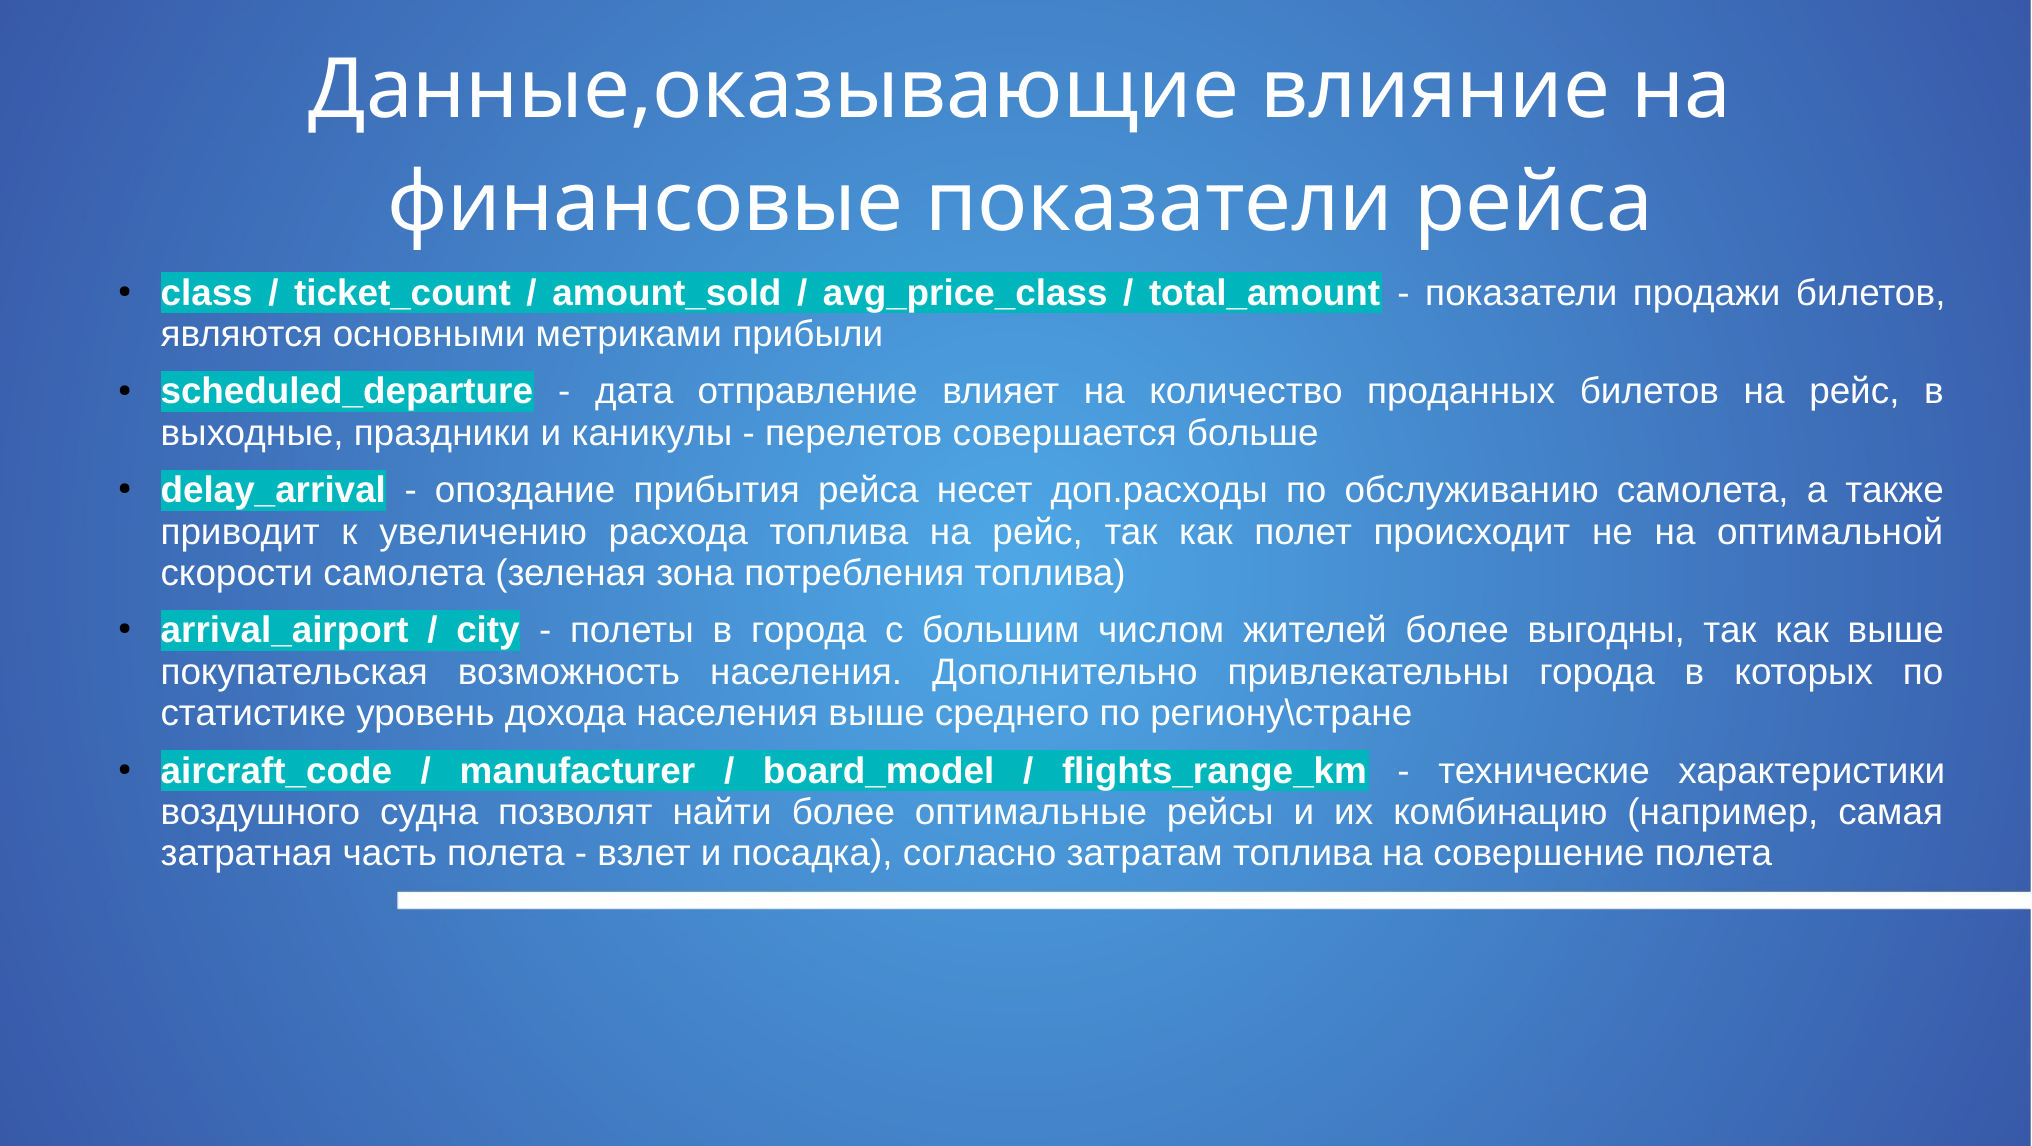

# Данные,оказывающие влияние на финансовые показатели рейса
class / ticket_count / amount_sold / avg_price_class / total_amount - показатели продажи билетов, являются основными метриками прибыли
scheduled_departure - дата отправление влияет на количество проданных билетов на рейс, в выходные, праздники и каникулы - перелетов совершается больше
delay_arrival - опоздание прибытия рейса несет доп.расходы по обслуживанию самолета, а также приводит к увеличению расхода топлива на рейс, так как полет происходит не на оптимальной скорости самолета (зеленая зона потребления топлива)
arrival_airport / city - полеты в города с большим числом жителей более выгодны, так как выше покупательская возможность населения. Дополнительно привлекательны города в которых по статистике уровень дохода населения выше среднего по региону\стране
aircraft_code / manufacturer / board_model / flights_range_km - технические характеристики воздушного судна позволят найти более оптимальные рейсы и их комбинацию (например, самая затратная часть полета - взлет и посадка), согласно затратам топлива на совершение полета